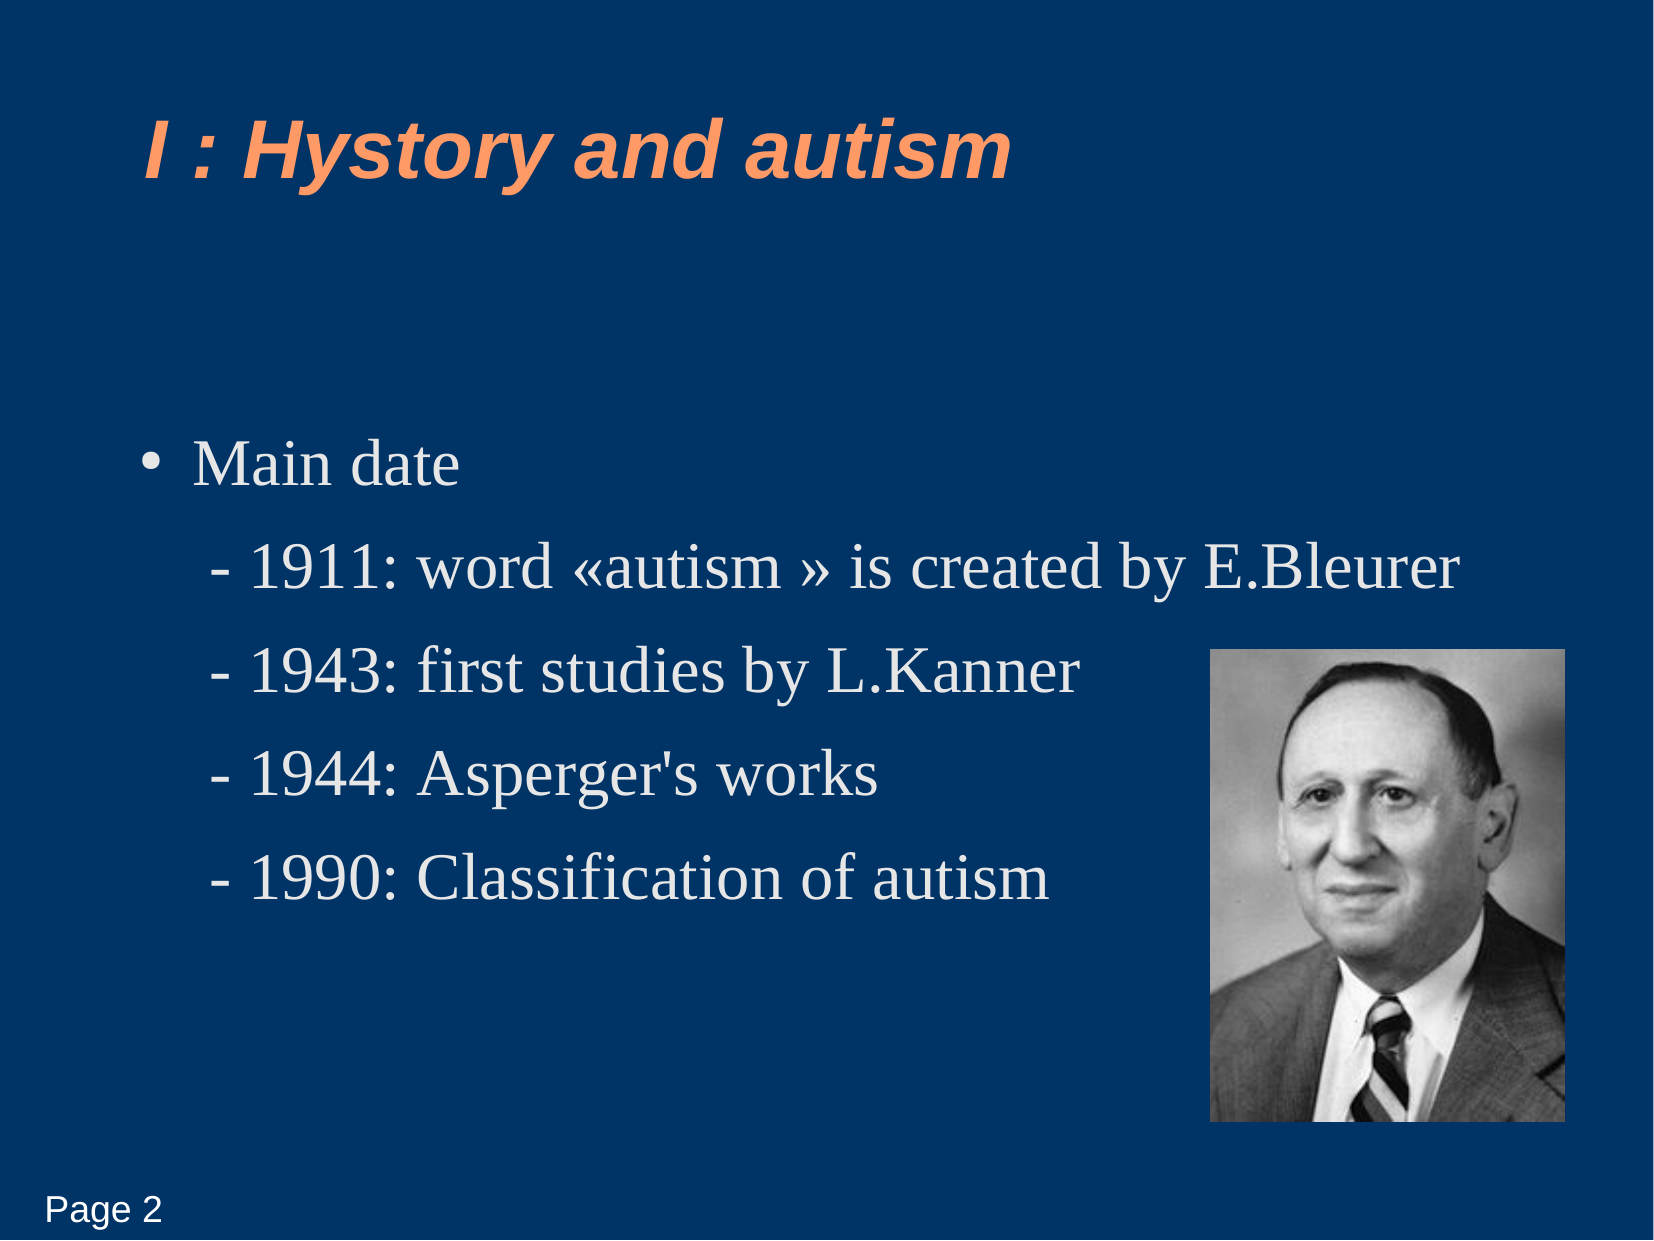

# I : Hystory and autism
Main date
 - 1911: word «autism » is created by E.Bleurer
 - 1943: first studies by L.Kanner
 - 1944: Asperger's works
 - 1990: Classification of autism
Page 2